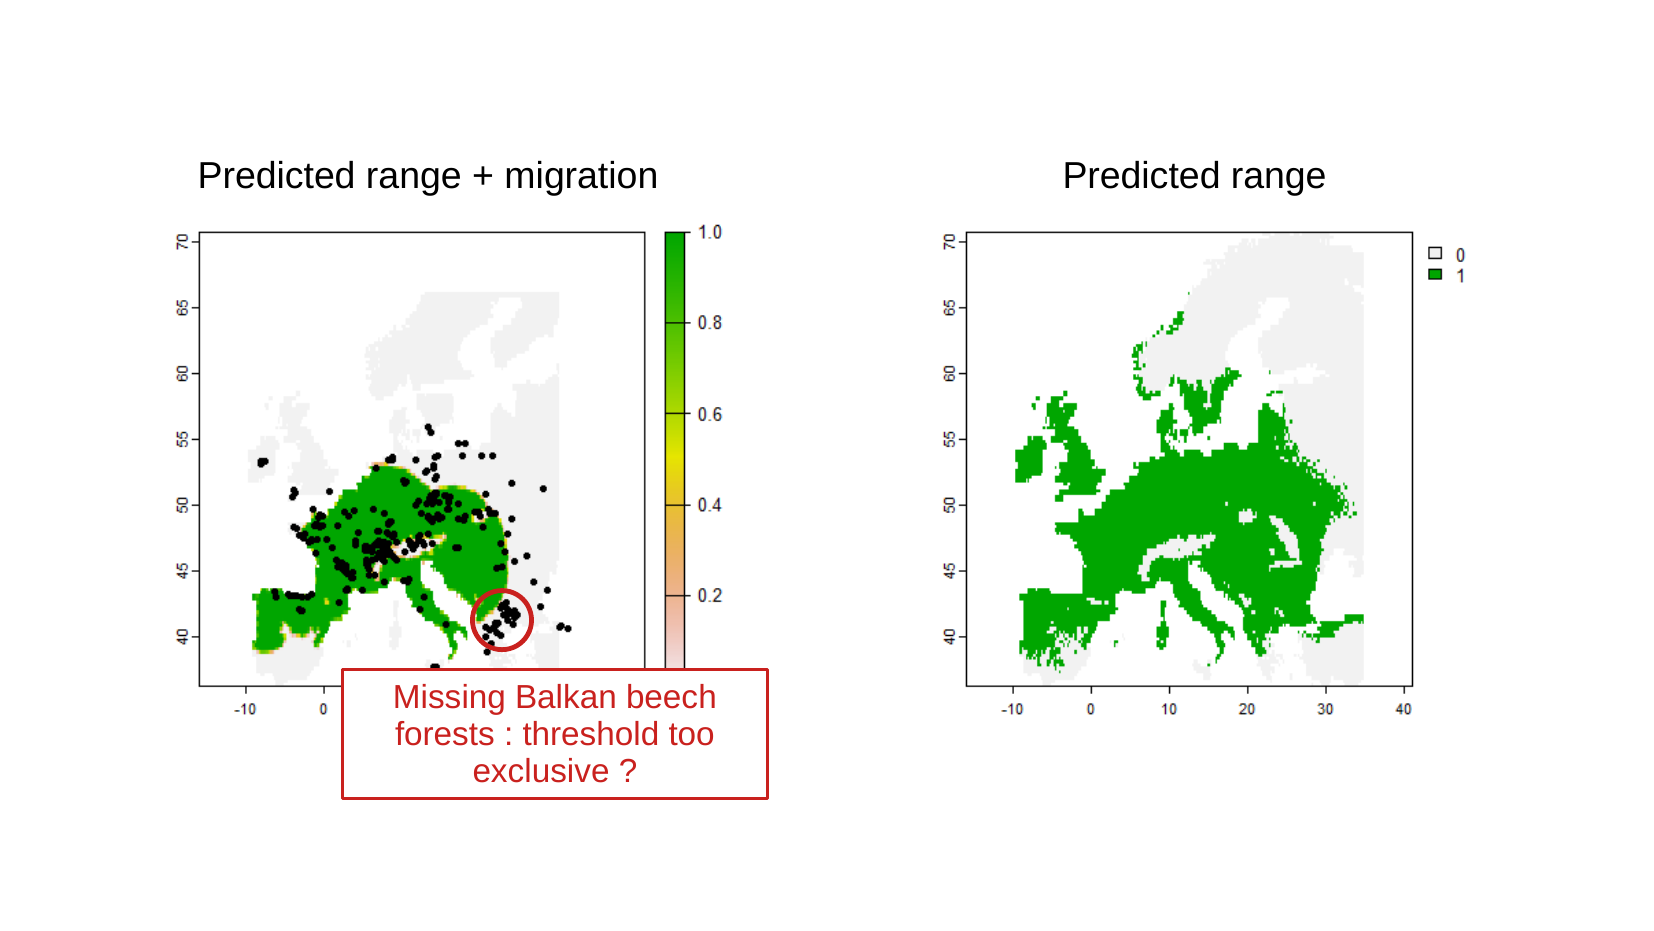

Predicted range + migration
Predicted range
Missing Balkan beech forests : threshold too exclusive ?